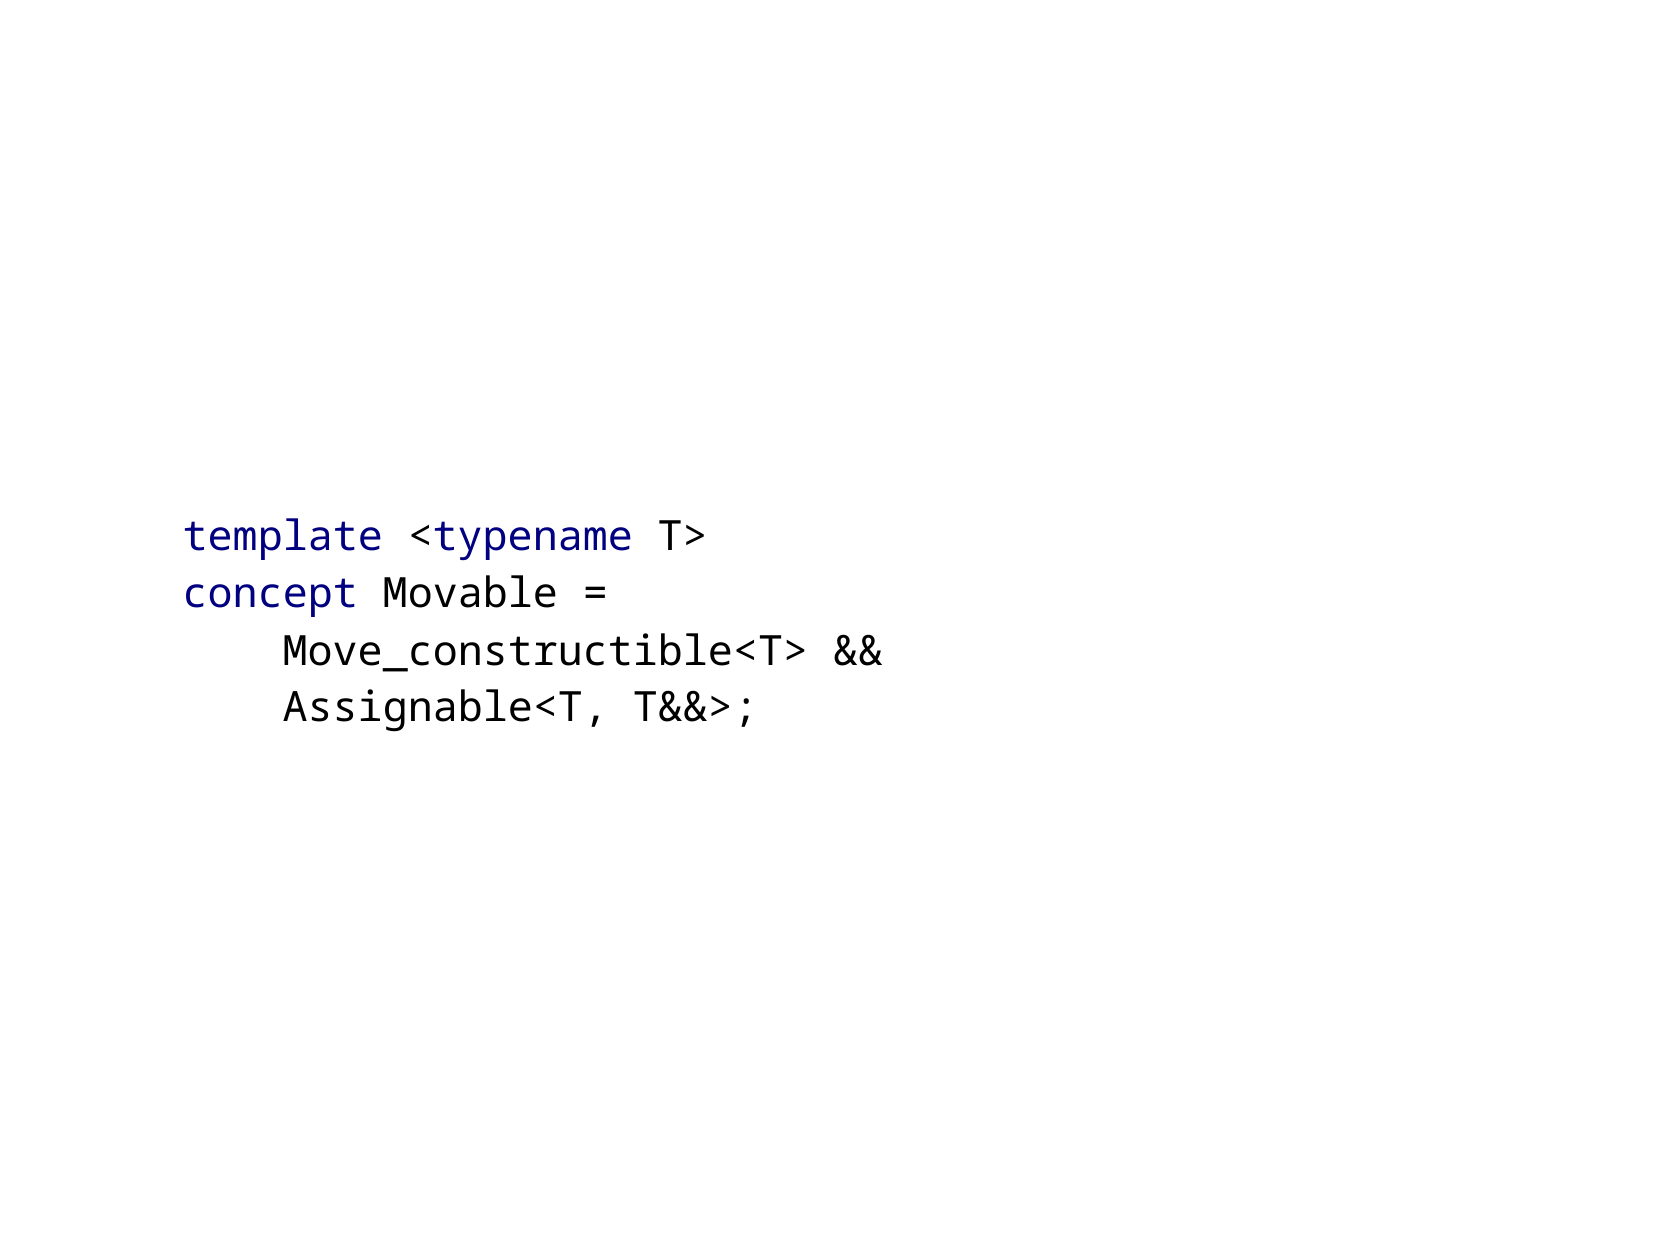

# template <typename T>
 concept Movable =
 Move_constructible<T> &&
 Assignable<T, T&&>;